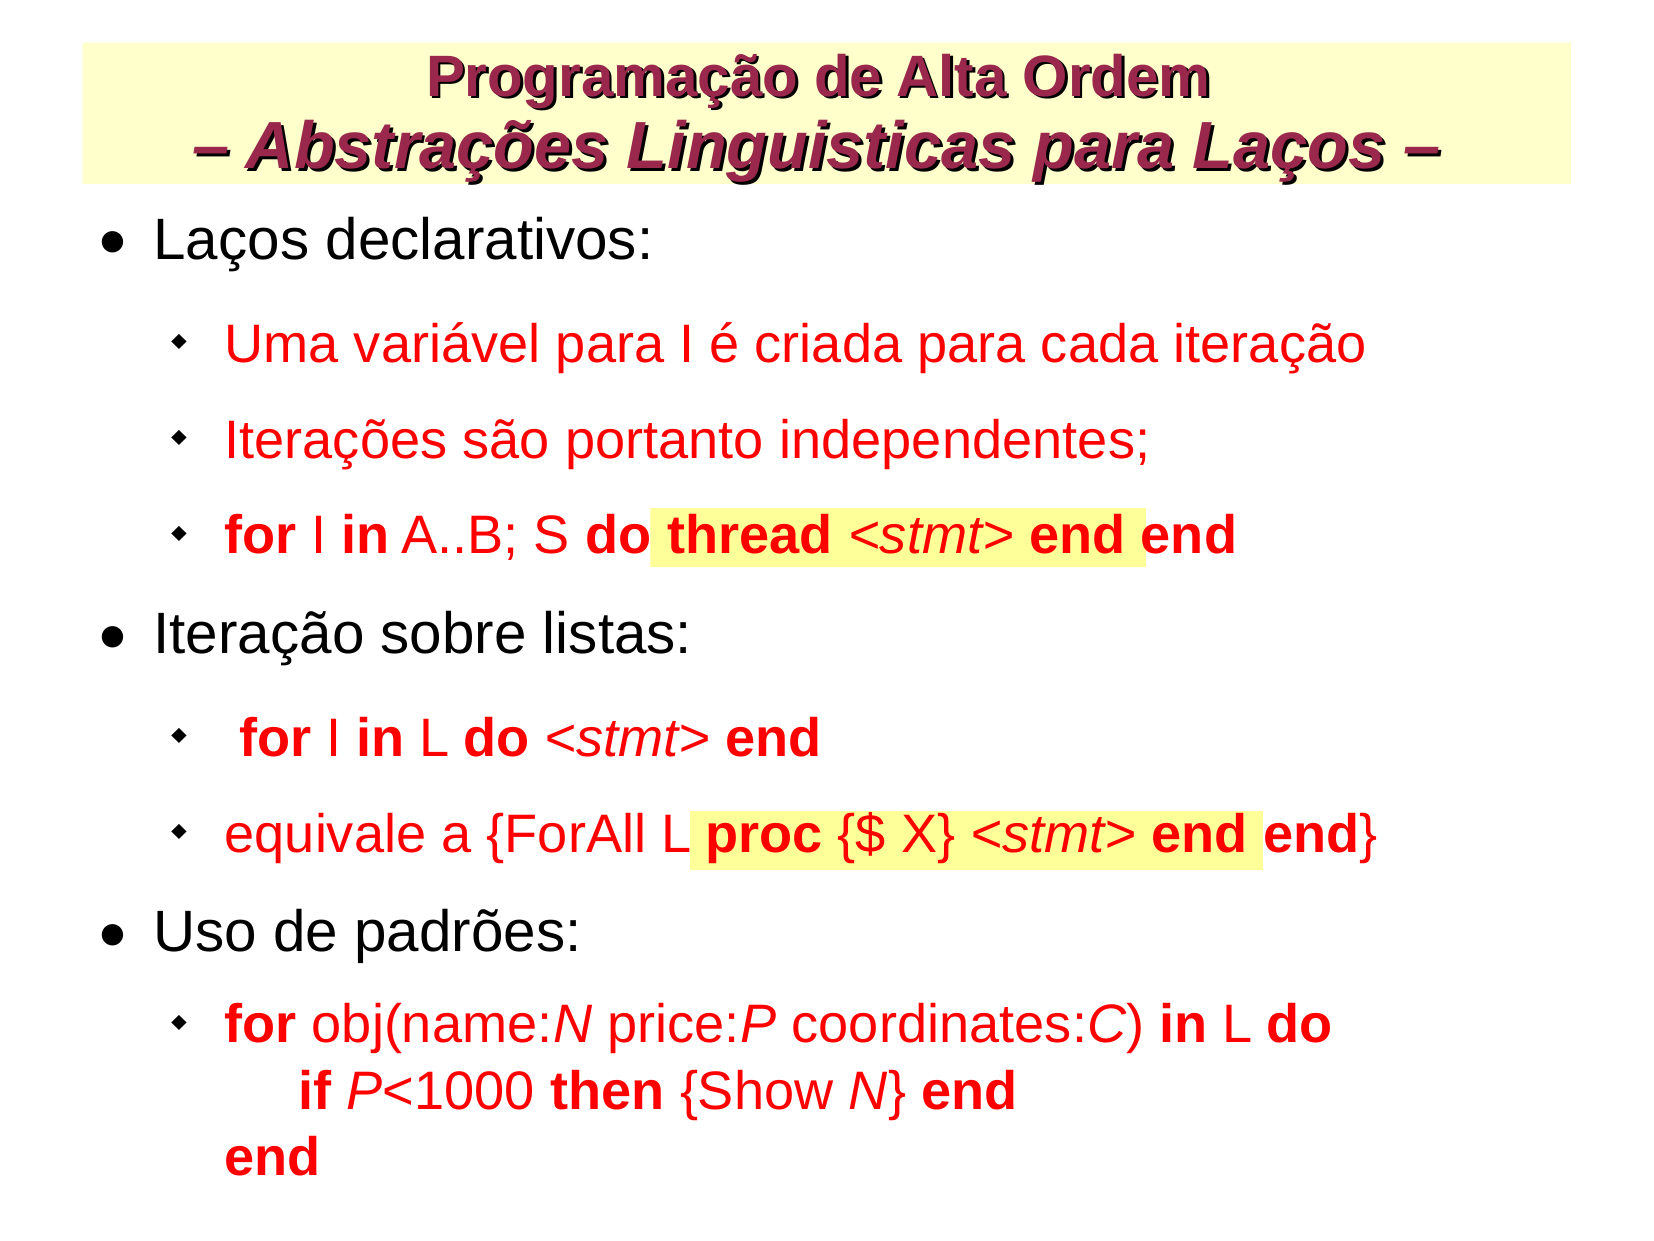

# Programação de Alta Ordem – Abstrações Linguisticas para Laços –
Laços declarativos:
Uma variável para I é criada para cada iteração
Iterações são portanto independentes;
for I in A..B; S do thread <stmt> end end
Iteração sobre listas:
 for I in L do <stmt> end
equivale a {ForAll L proc {$ X} <stmt> end end}
Uso de padrões:
for obj(name:N price:P coordinates:C) in L do
	if P<1000 then {Show N} end
end